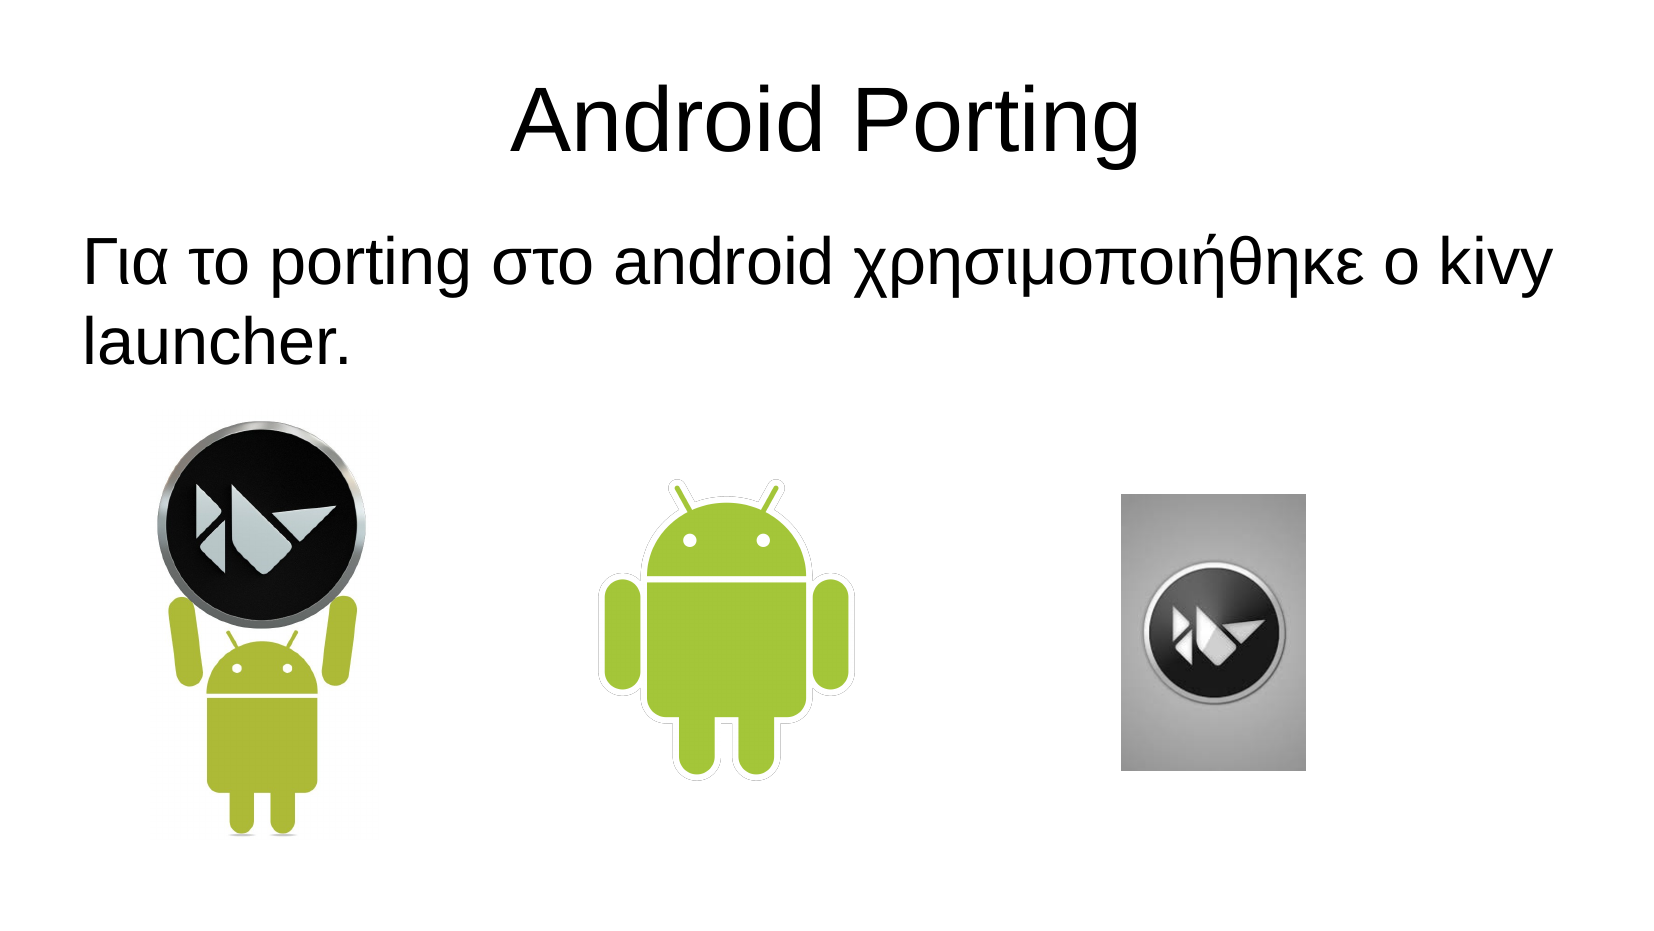

# Android Porting
Για το porting στο android χρησιμοποιήθηκε ο kivy launcher.